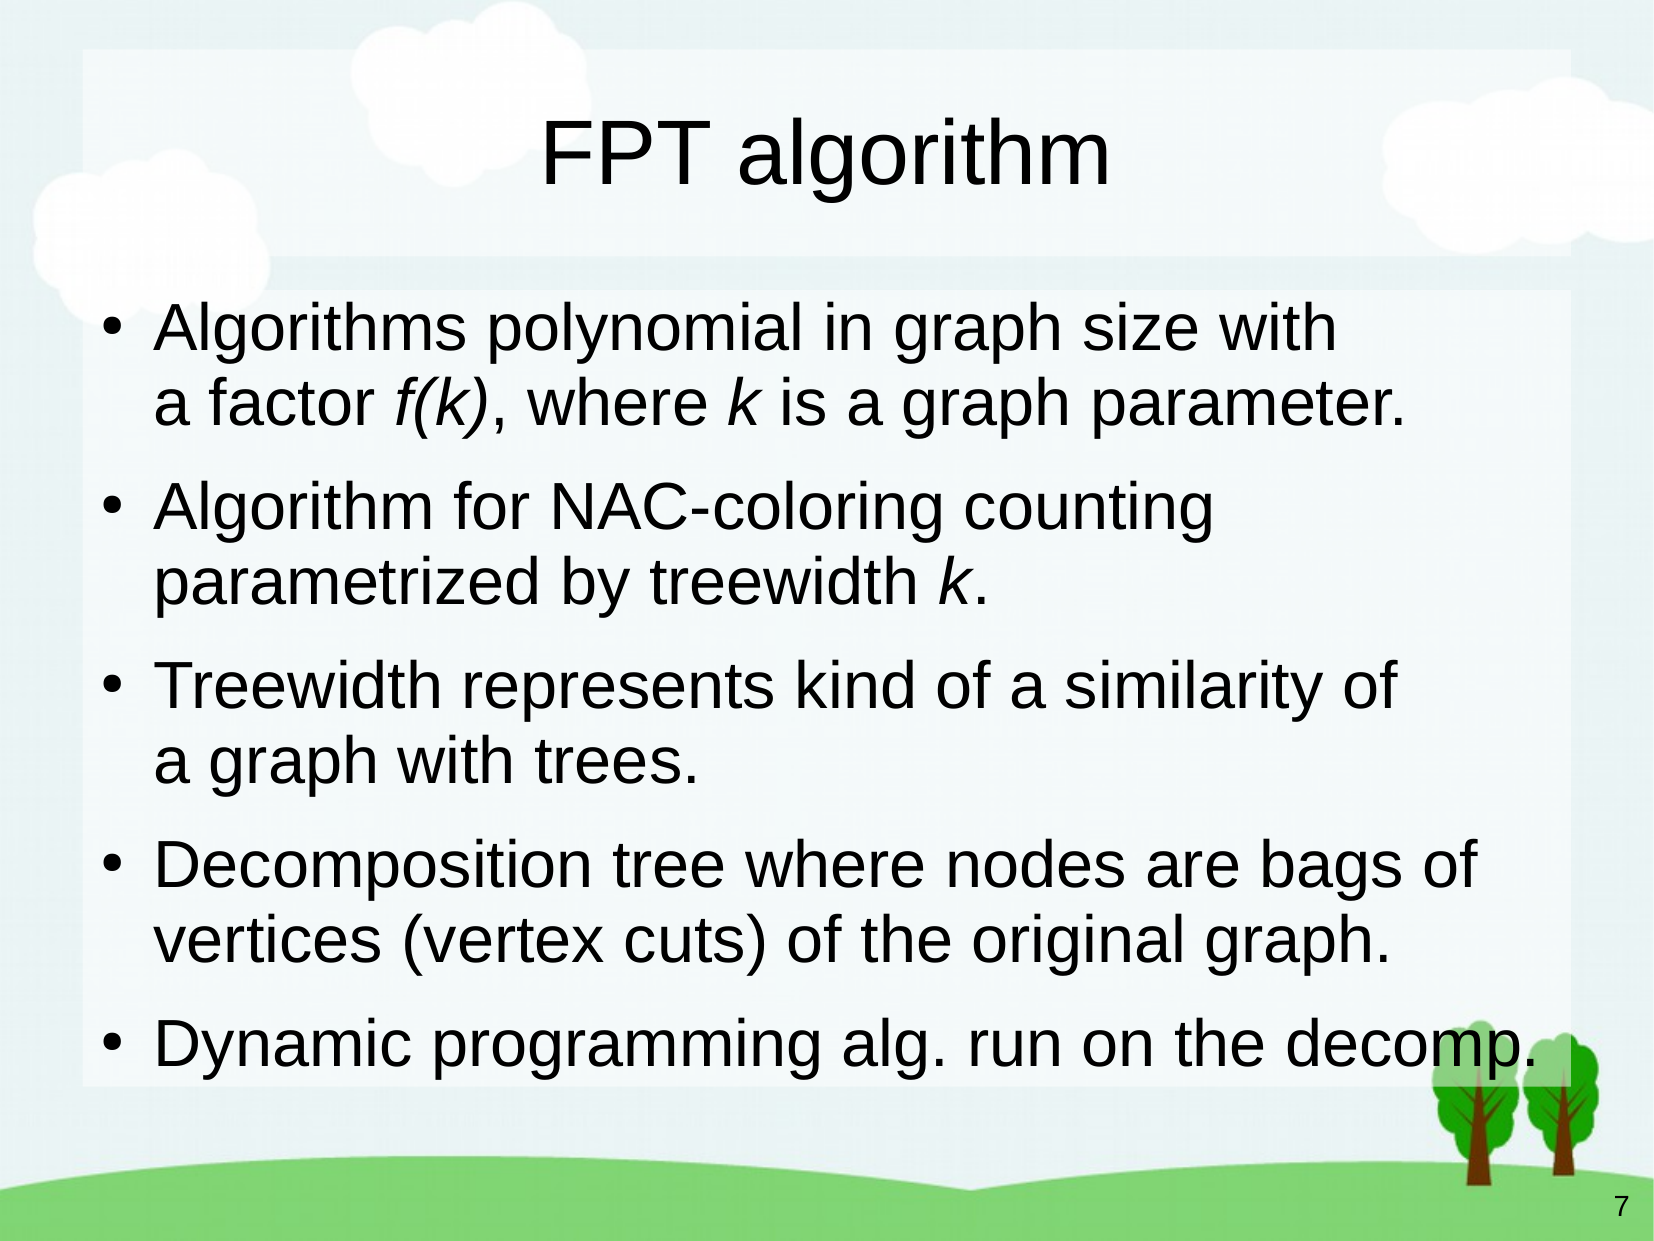

# FPT algorithm
Algorithms polynomial in graph size with a factor f(k), where k is a graph parameter.
Algorithm for NAC-coloring counting parametrized by treewidth k.
Treewidth represents kind of a similarity of a graph with trees.
Decomposition tree where nodes are bags of vertices (vertex cuts) of the original graph.
Dynamic programming alg. run on the decomp.
7